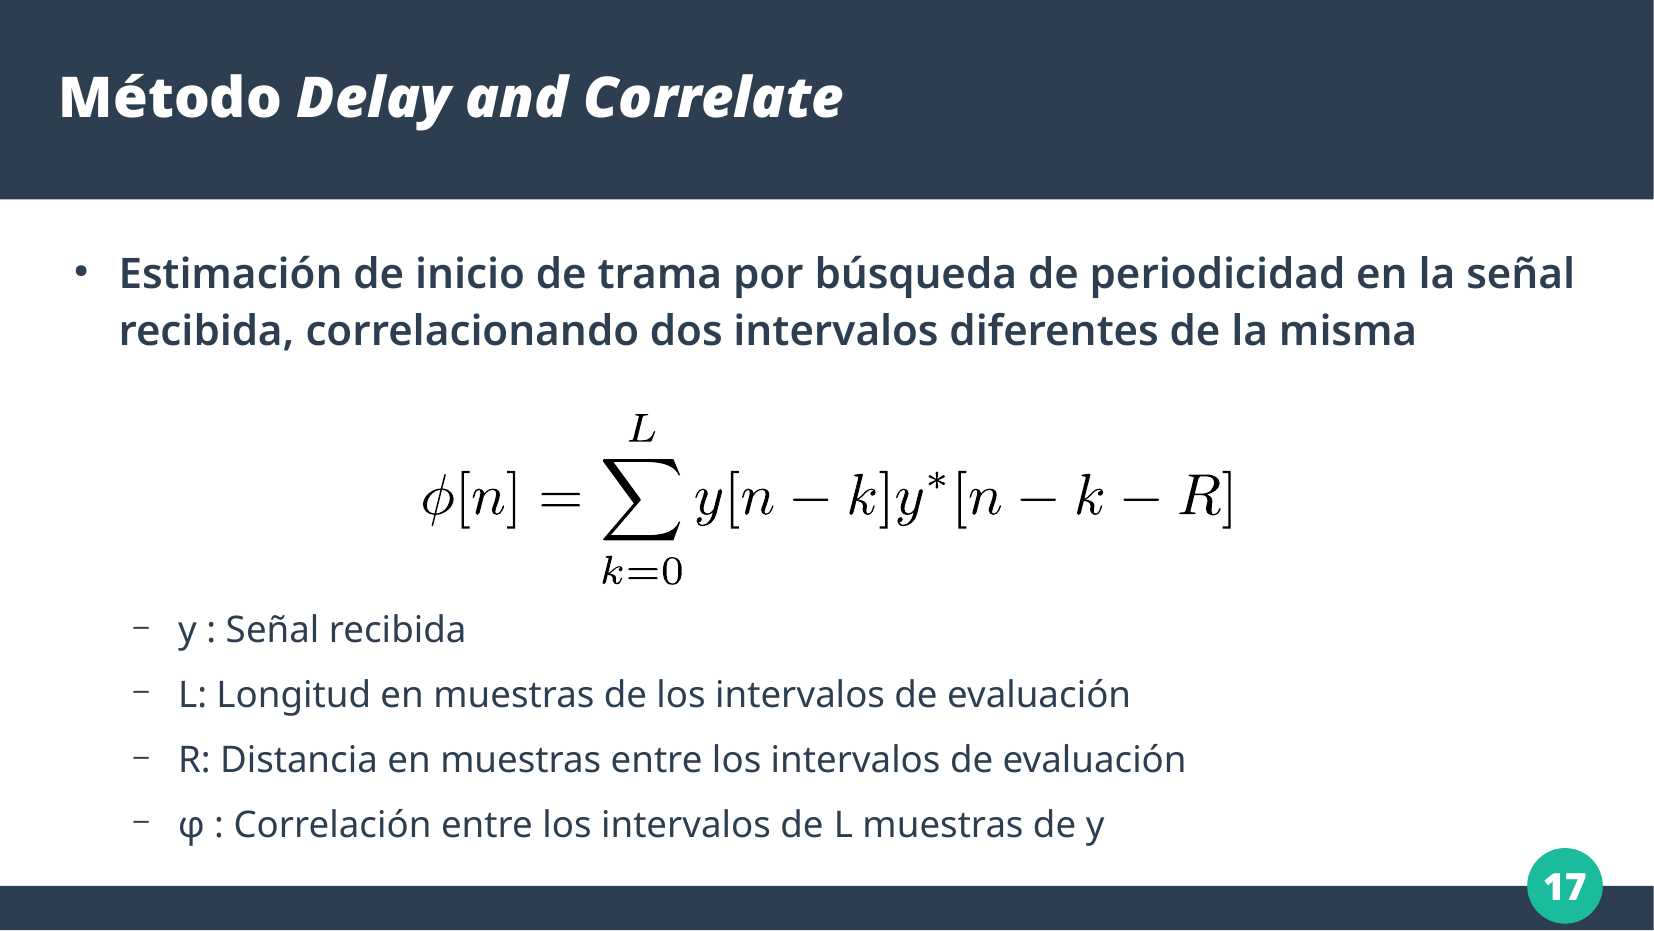

# Método Delay and Correlate
Estimación de inicio de trama por búsqueda de periodicidad en la señal recibida, correlacionando dos intervalos diferentes de la misma
y : Señal recibida
L: Longitud en muestras de los intervalos de evaluación
R: Distancia en muestras entre los intervalos de evaluación
φ : Correlación entre los intervalos de L muestras de y